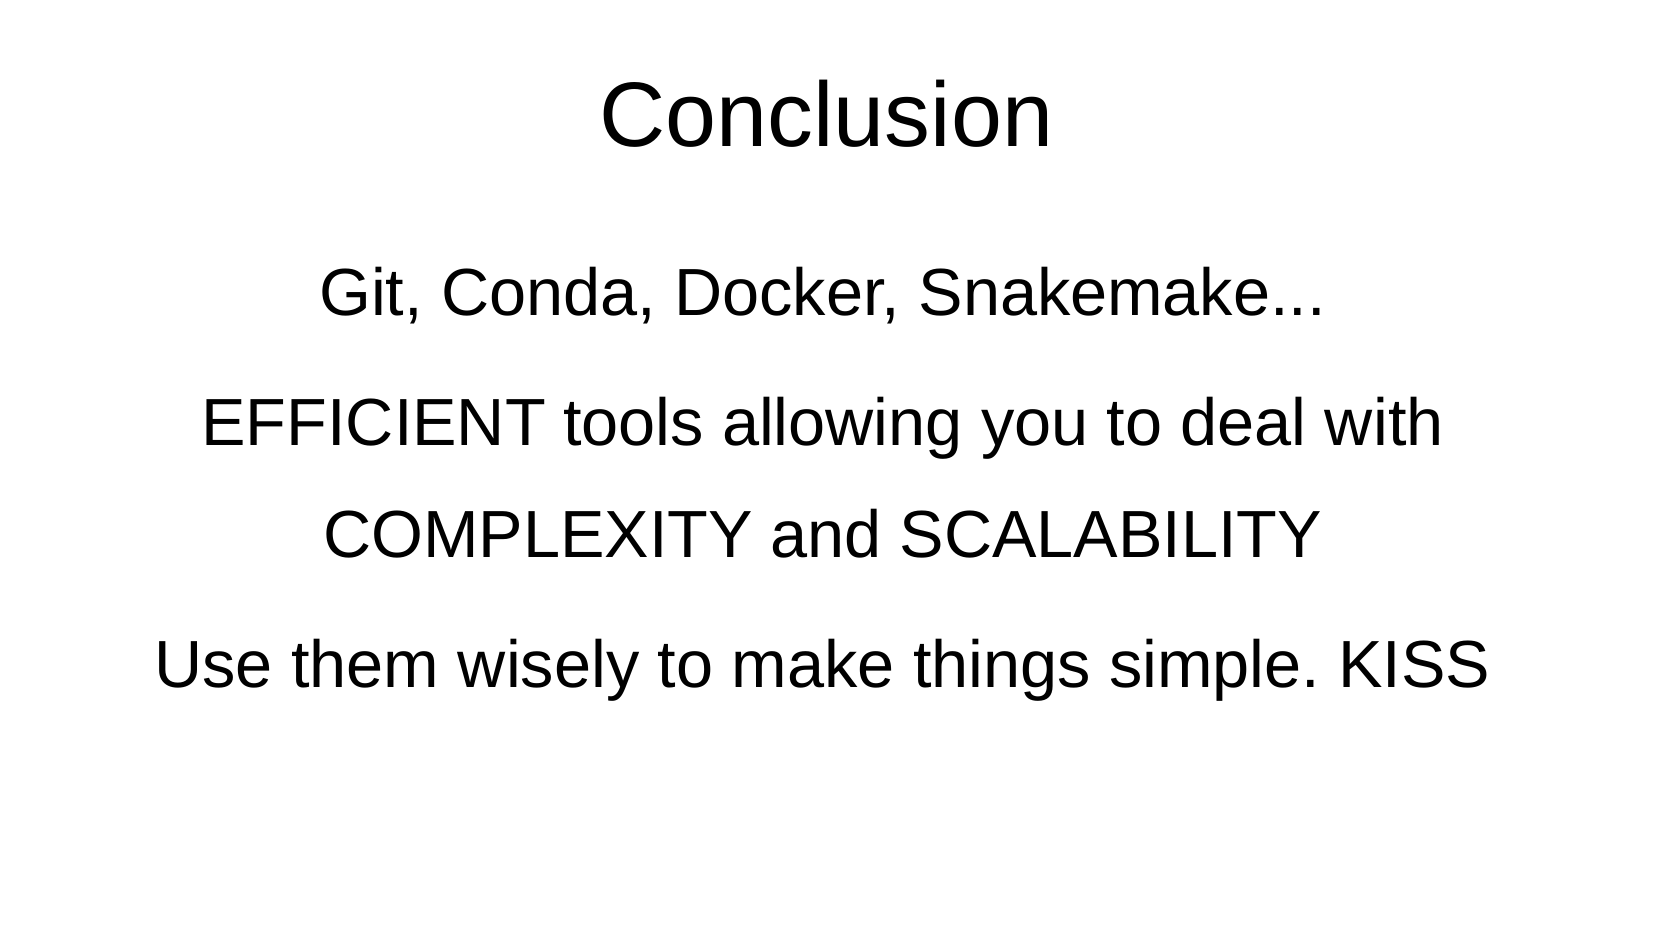

# Conclusion
Git, Conda, Docker, Snakemake...
EFFICIENT tools allowing you to deal with COMPLEXITY and SCALABILITY
Use them wisely to make things simple. KISS